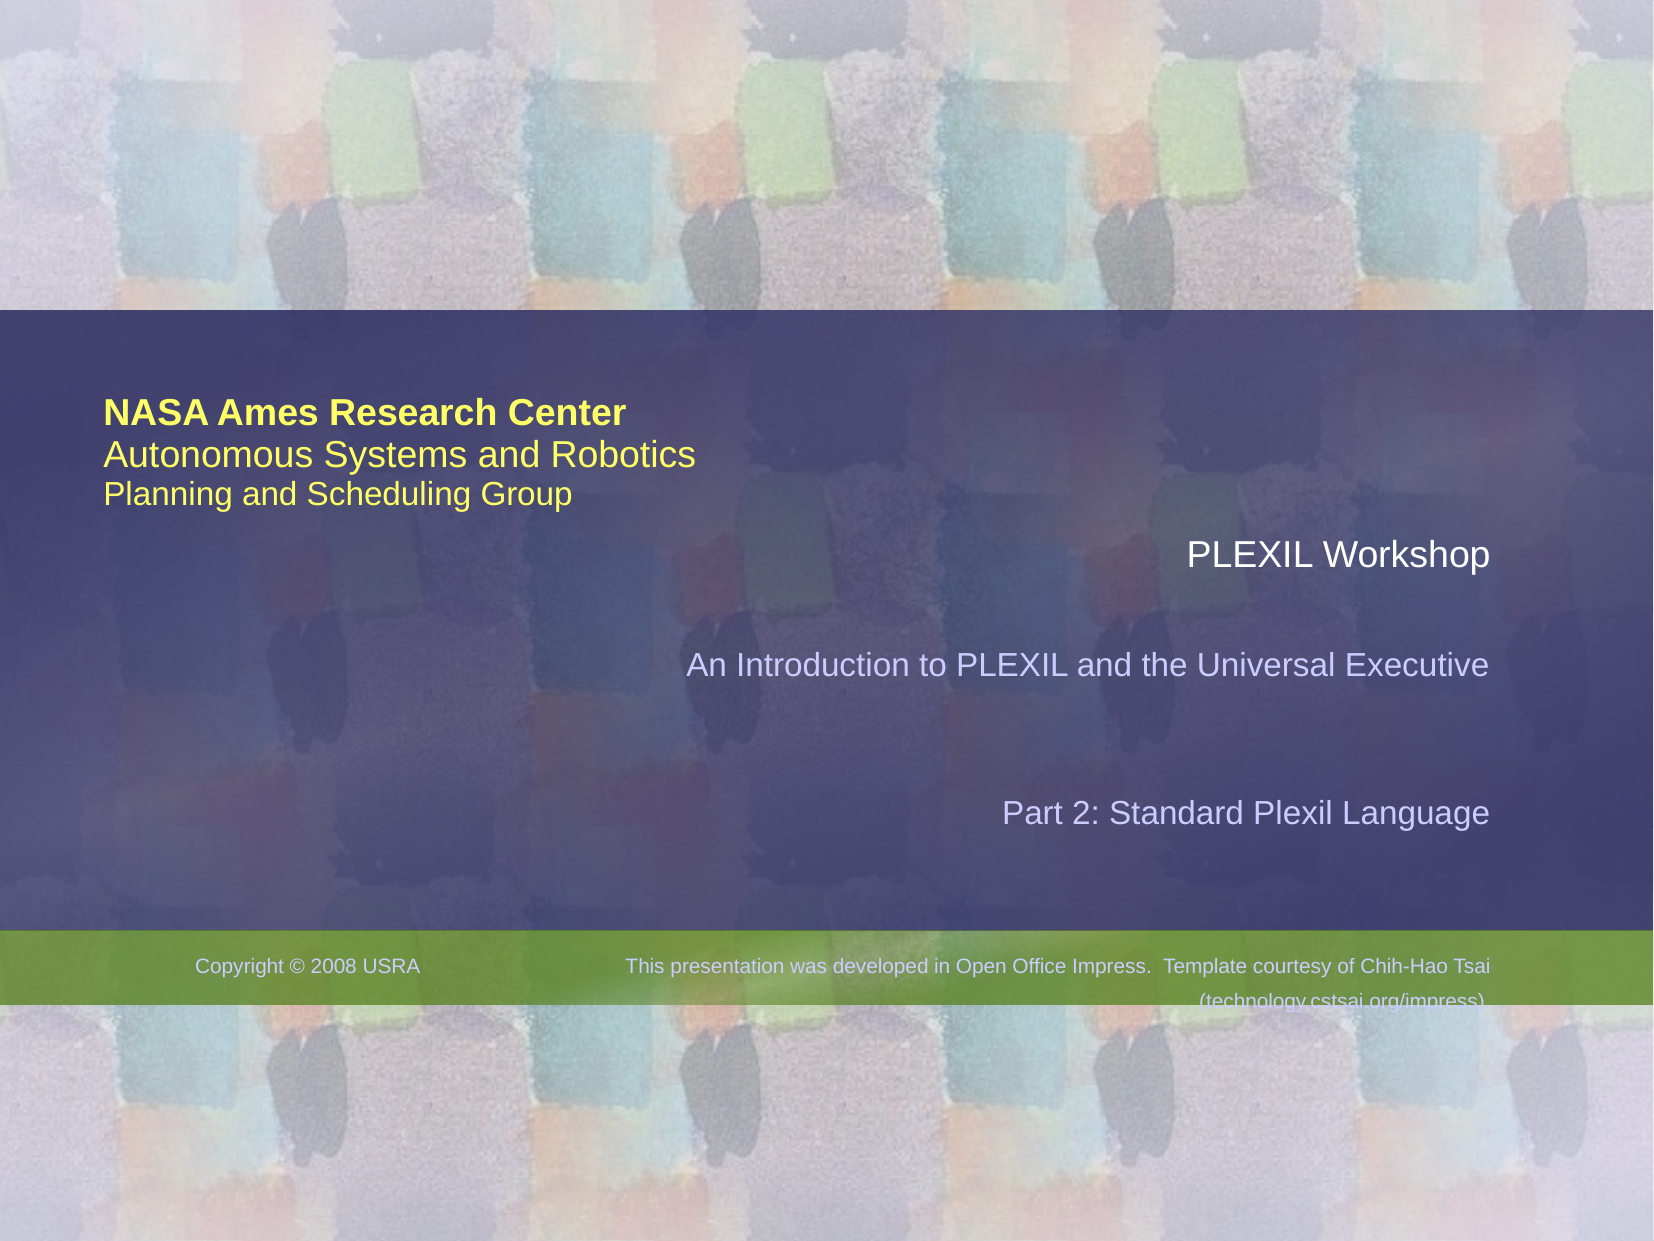

NASA Ames Research Center
Autonomous Systems and Robotics
Planning and Scheduling Group
PLEXIL Workshop
An Introduction to PLEXIL and the Universal Executive
Part 2: Standard Plexil Language
Copyright © 2008 USRA This presentation was developed in Open Office Impress. Template courtesy of Chih-Hao Tsai (technology.cstsai.org/impress).
#